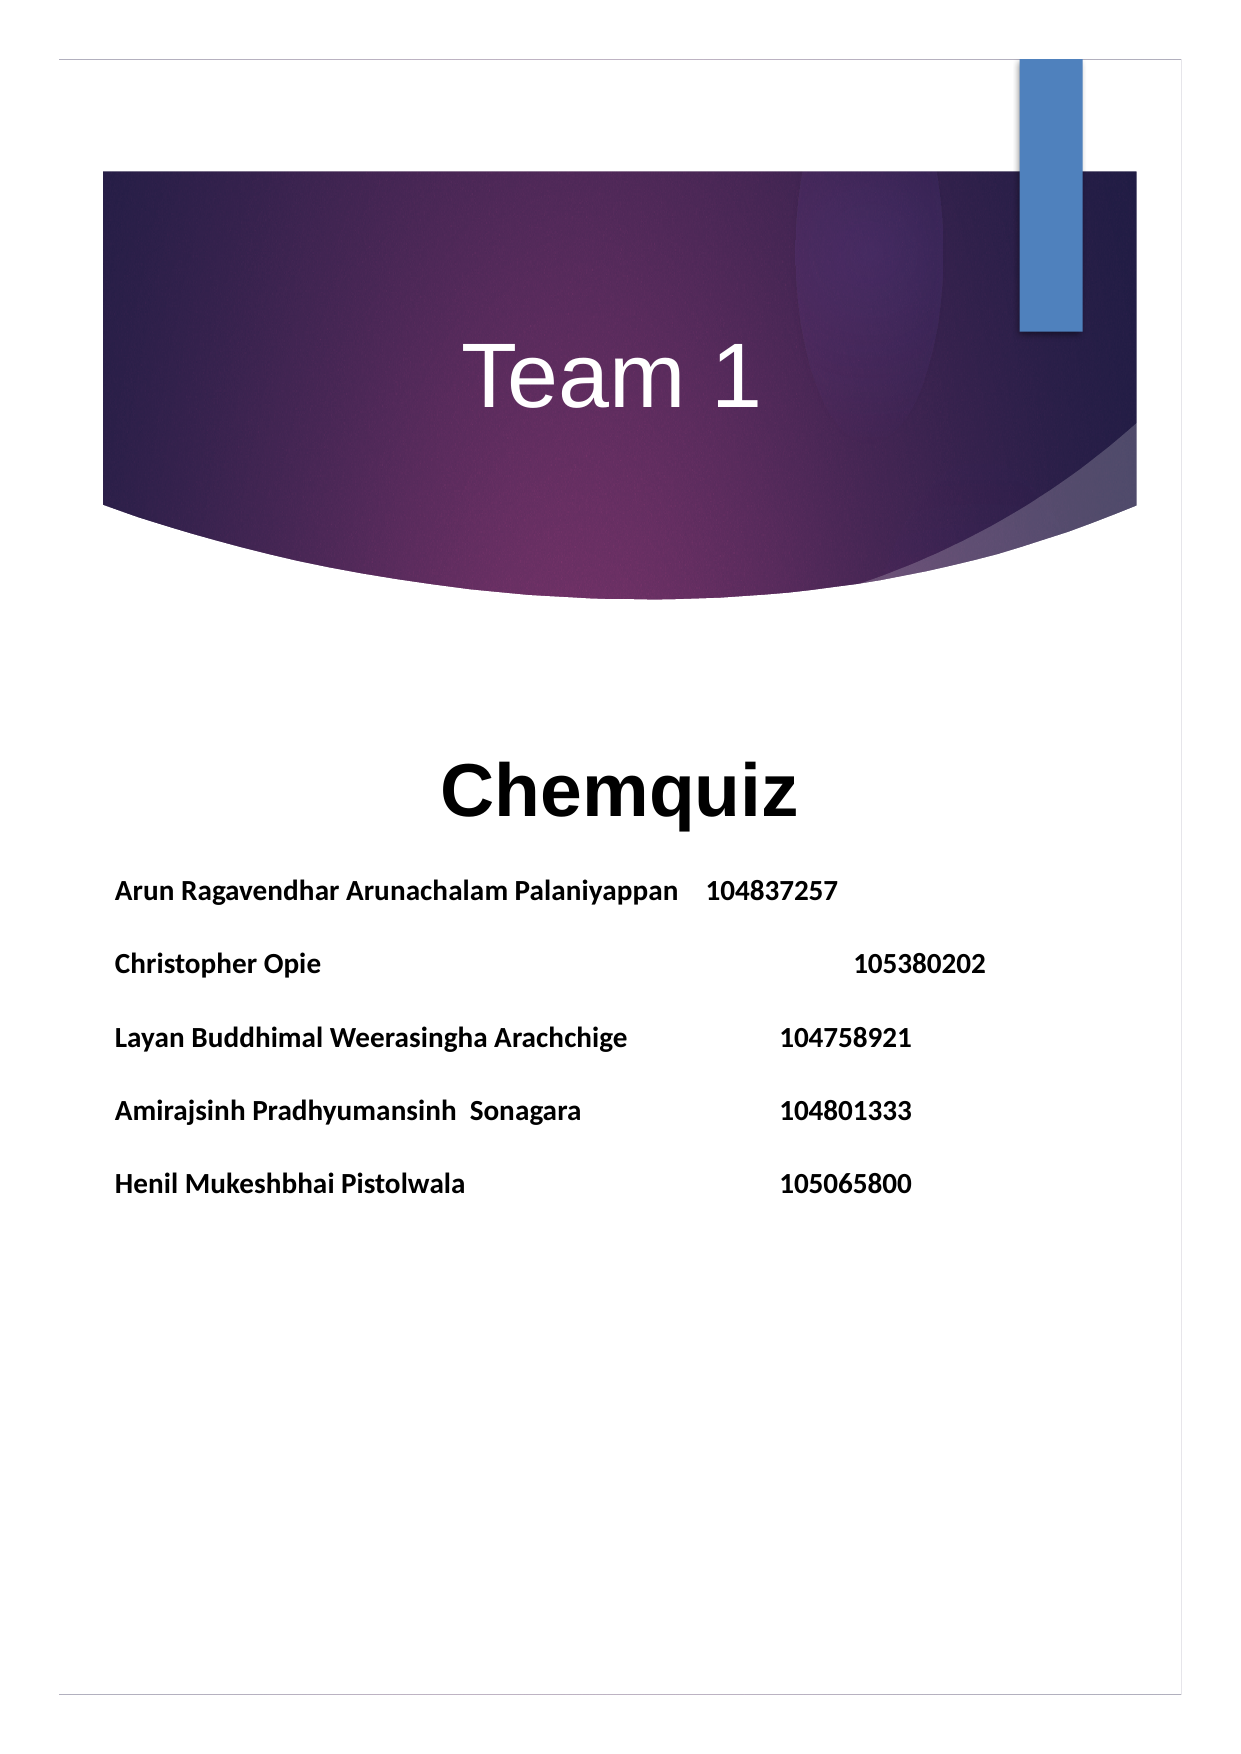

Team 1
# Chemquiz
Arun Ragavendhar Arunachalam Palaniyappan	104837257
Christopher Opie	 							105380202
Layan Buddhimal Weerasingha Arachchige 		104758921
Amirajsinh Pradhyumansinh Sonagara			104801333
Henil Mukeshbhai Pistolwala					105065800